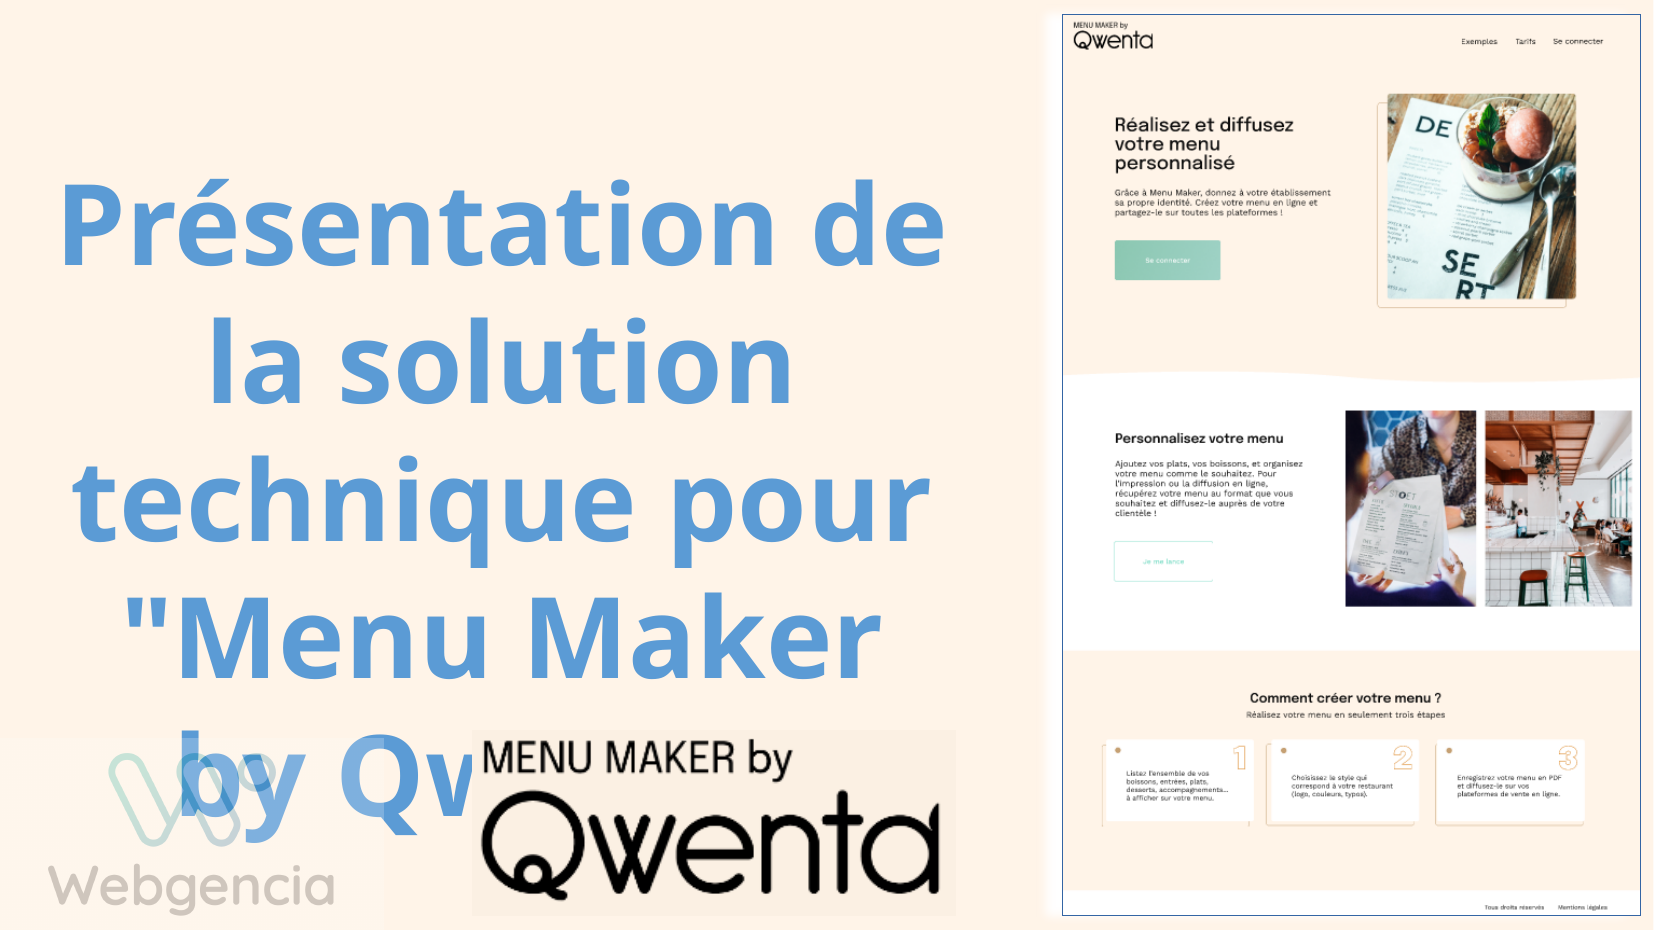

Présentation de la solution technique pour "Menu Maker by Qwenta"